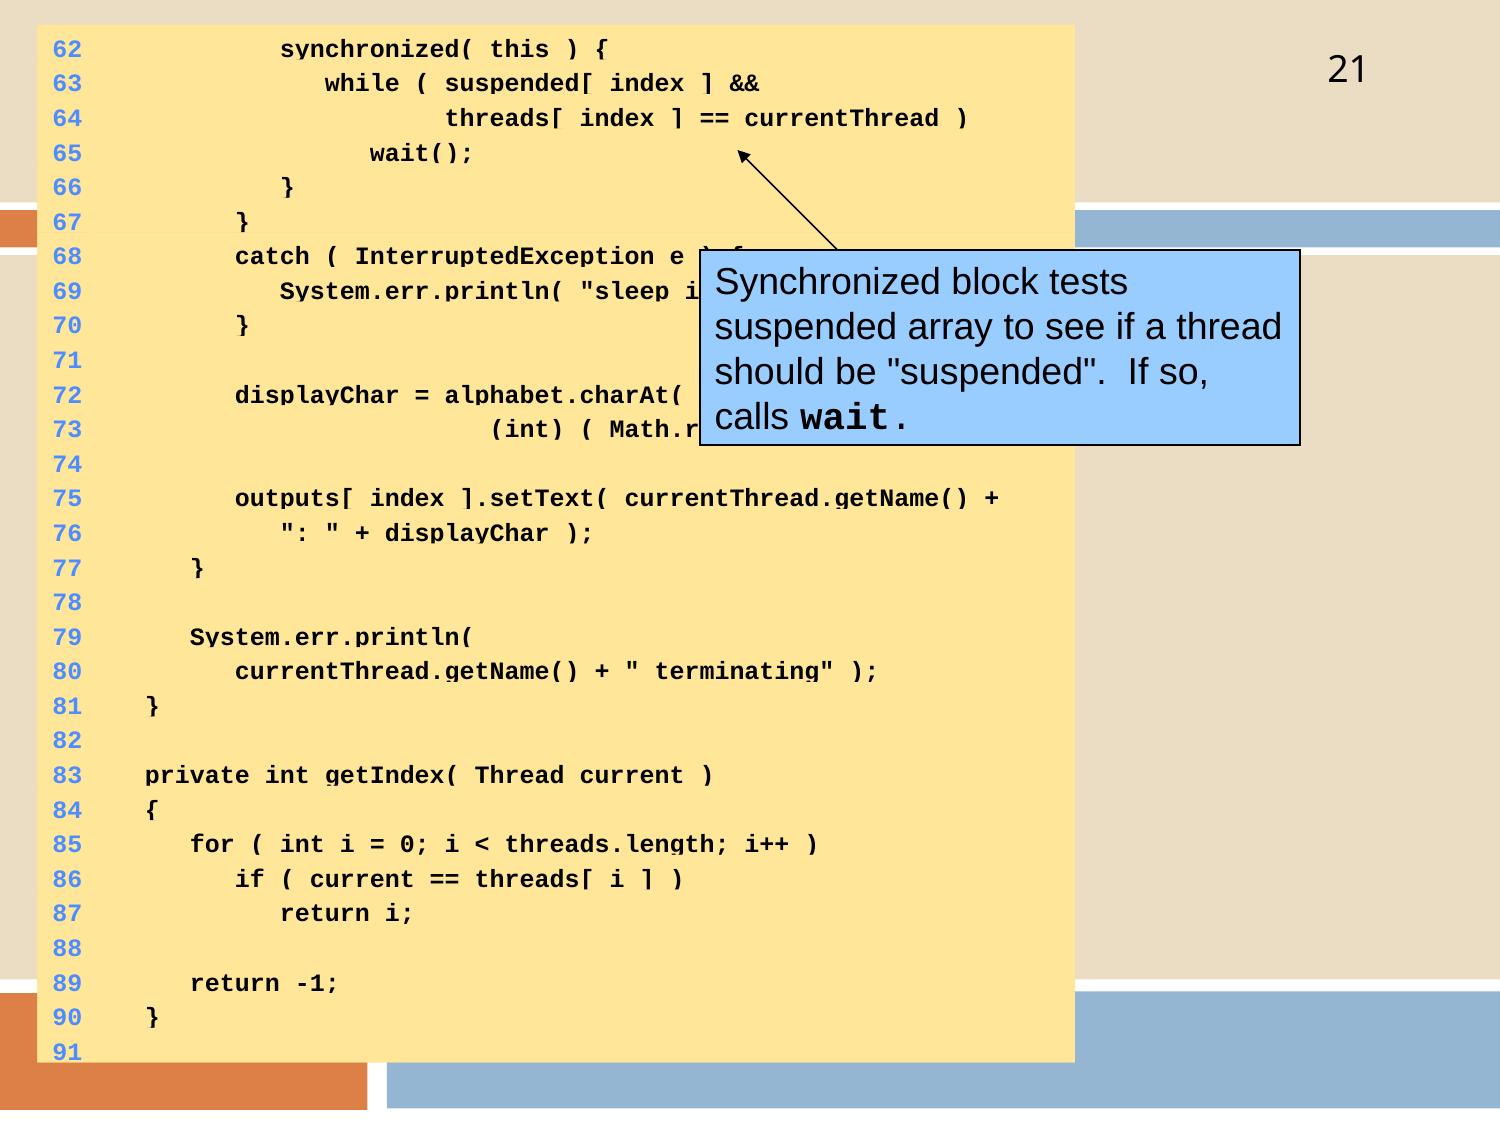

62	 synchronized( this ) {
	63	 while ( suspended[ index ] &&
	64	 threads[ index ] == currentThread )
	65	 wait();
	66	 }
	67	 }
	68	 catch ( InterruptedException e ) {
	69	 System.err.println( "sleep interrupted" );
	70	 }
	71
	72	 displayChar = alphabet.charAt(
	73	 (int) ( Math.random() * 26 ) );
	74
	75	 outputs[ index ].setText( currentThread.getName() +
	76	 ": " + displayChar );
	77	 }
	78
	79	 System.err.println(
	80	 currentThread.getName() + " terminating" );
	81	 }
	82
	83	 private int getIndex( Thread current )
	84	 {
	85	 for ( int i = 0; i < threads.length; i++ )
	86	 if ( current == threads[ i ] )
	87	 return i;
	88
	89	 return -1;
	90	 }
	91
Synchronized block tests suspended array to see if a thread should be "suspended". If so, calls wait.
#
3.1 synchronized block
3.2 Display random character
4. getIndex